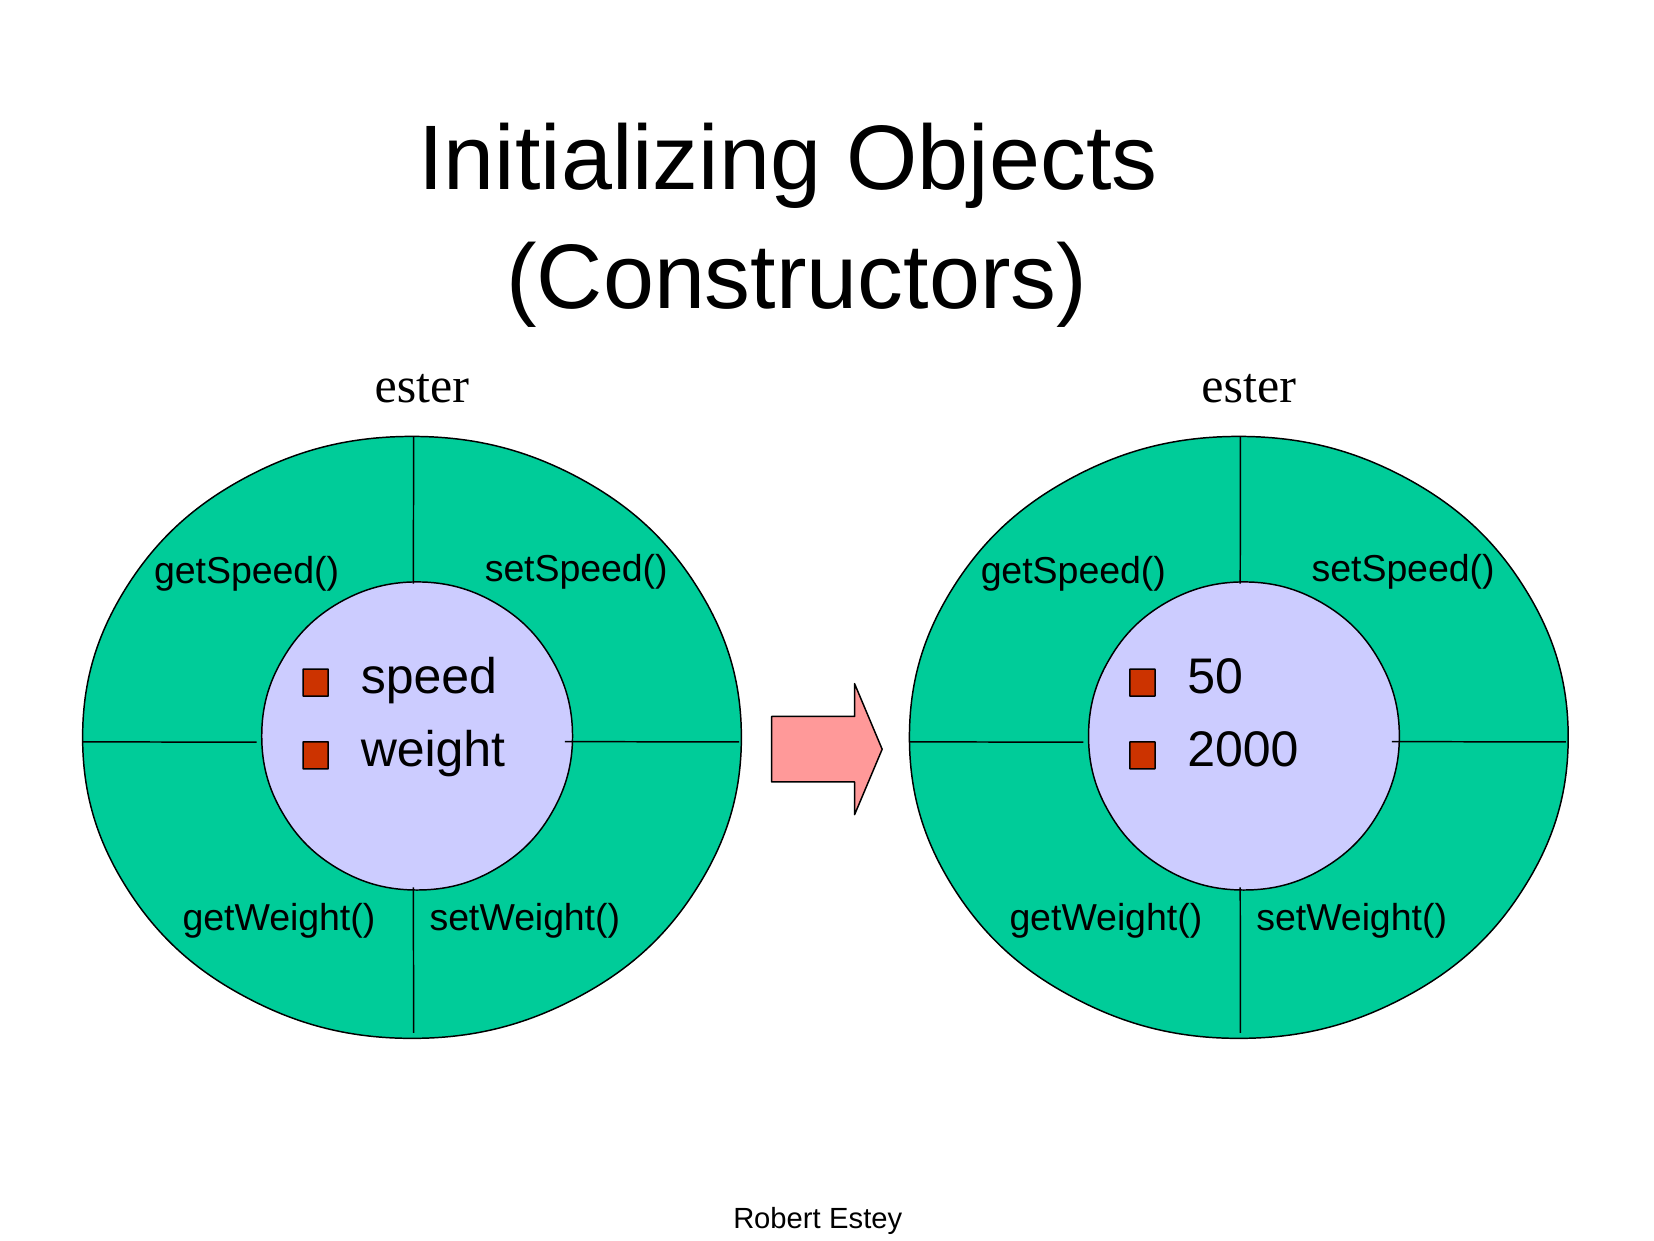

Initializing Objects
(Constructors)
ester
ester
setSpeed()
setSpeed()
getSpeed()
getSpeed()
speed
50
weight
2000
getWeight()
setWeight()
getWeight()
setWeight()
Robert Estey
07 April 1999